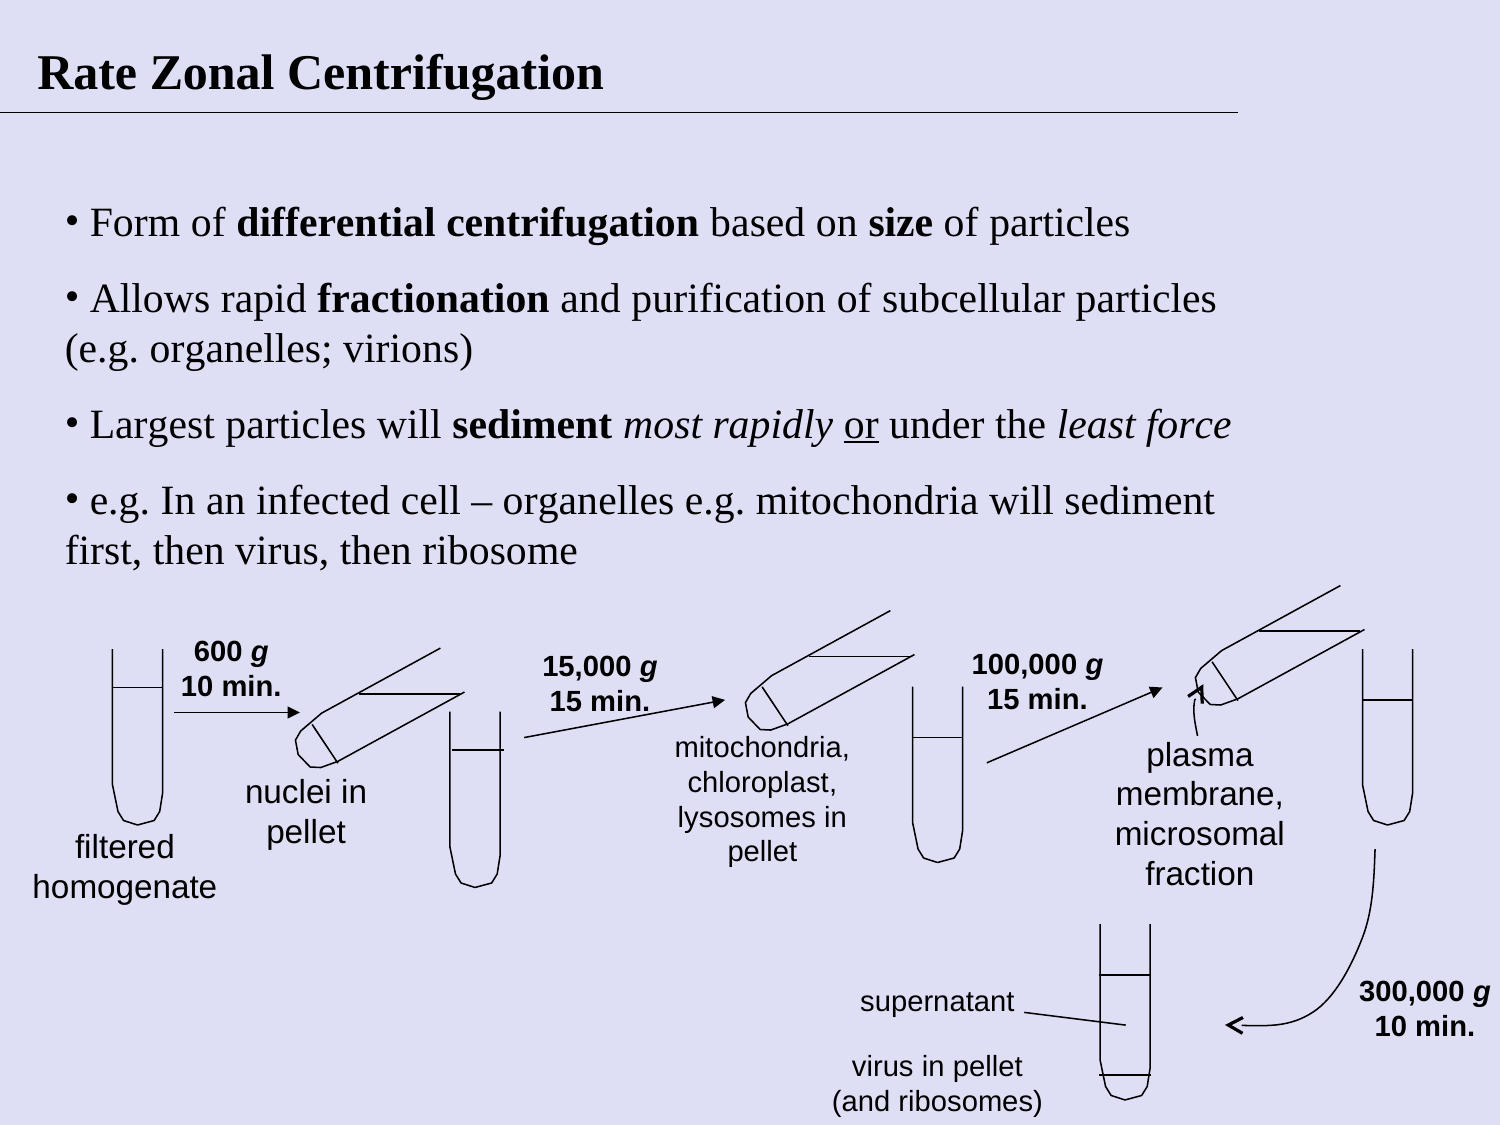

Rate Zonal Centrifugation
 Form of differential centrifugation based on size of particles
 Allows rapid fractionation and purification of subcellular particles (e.g. organelles; virions)
 Largest particles will sediment most rapidly or under the least force
 e.g. In an infected cell – organelles e.g. mitochondria will sediment first, then virus, then ribosome
600 g 10 min.
100,000 g 15 min.
15,000 g 15 min.
mitochondria, chloroplast, lysosomes in pellet
plasma membrane, microsomal fraction
nuclei in pellet
filtered homogenate
300,000 g 10 min.
supernatant
virus in pellet (and ribosomes)